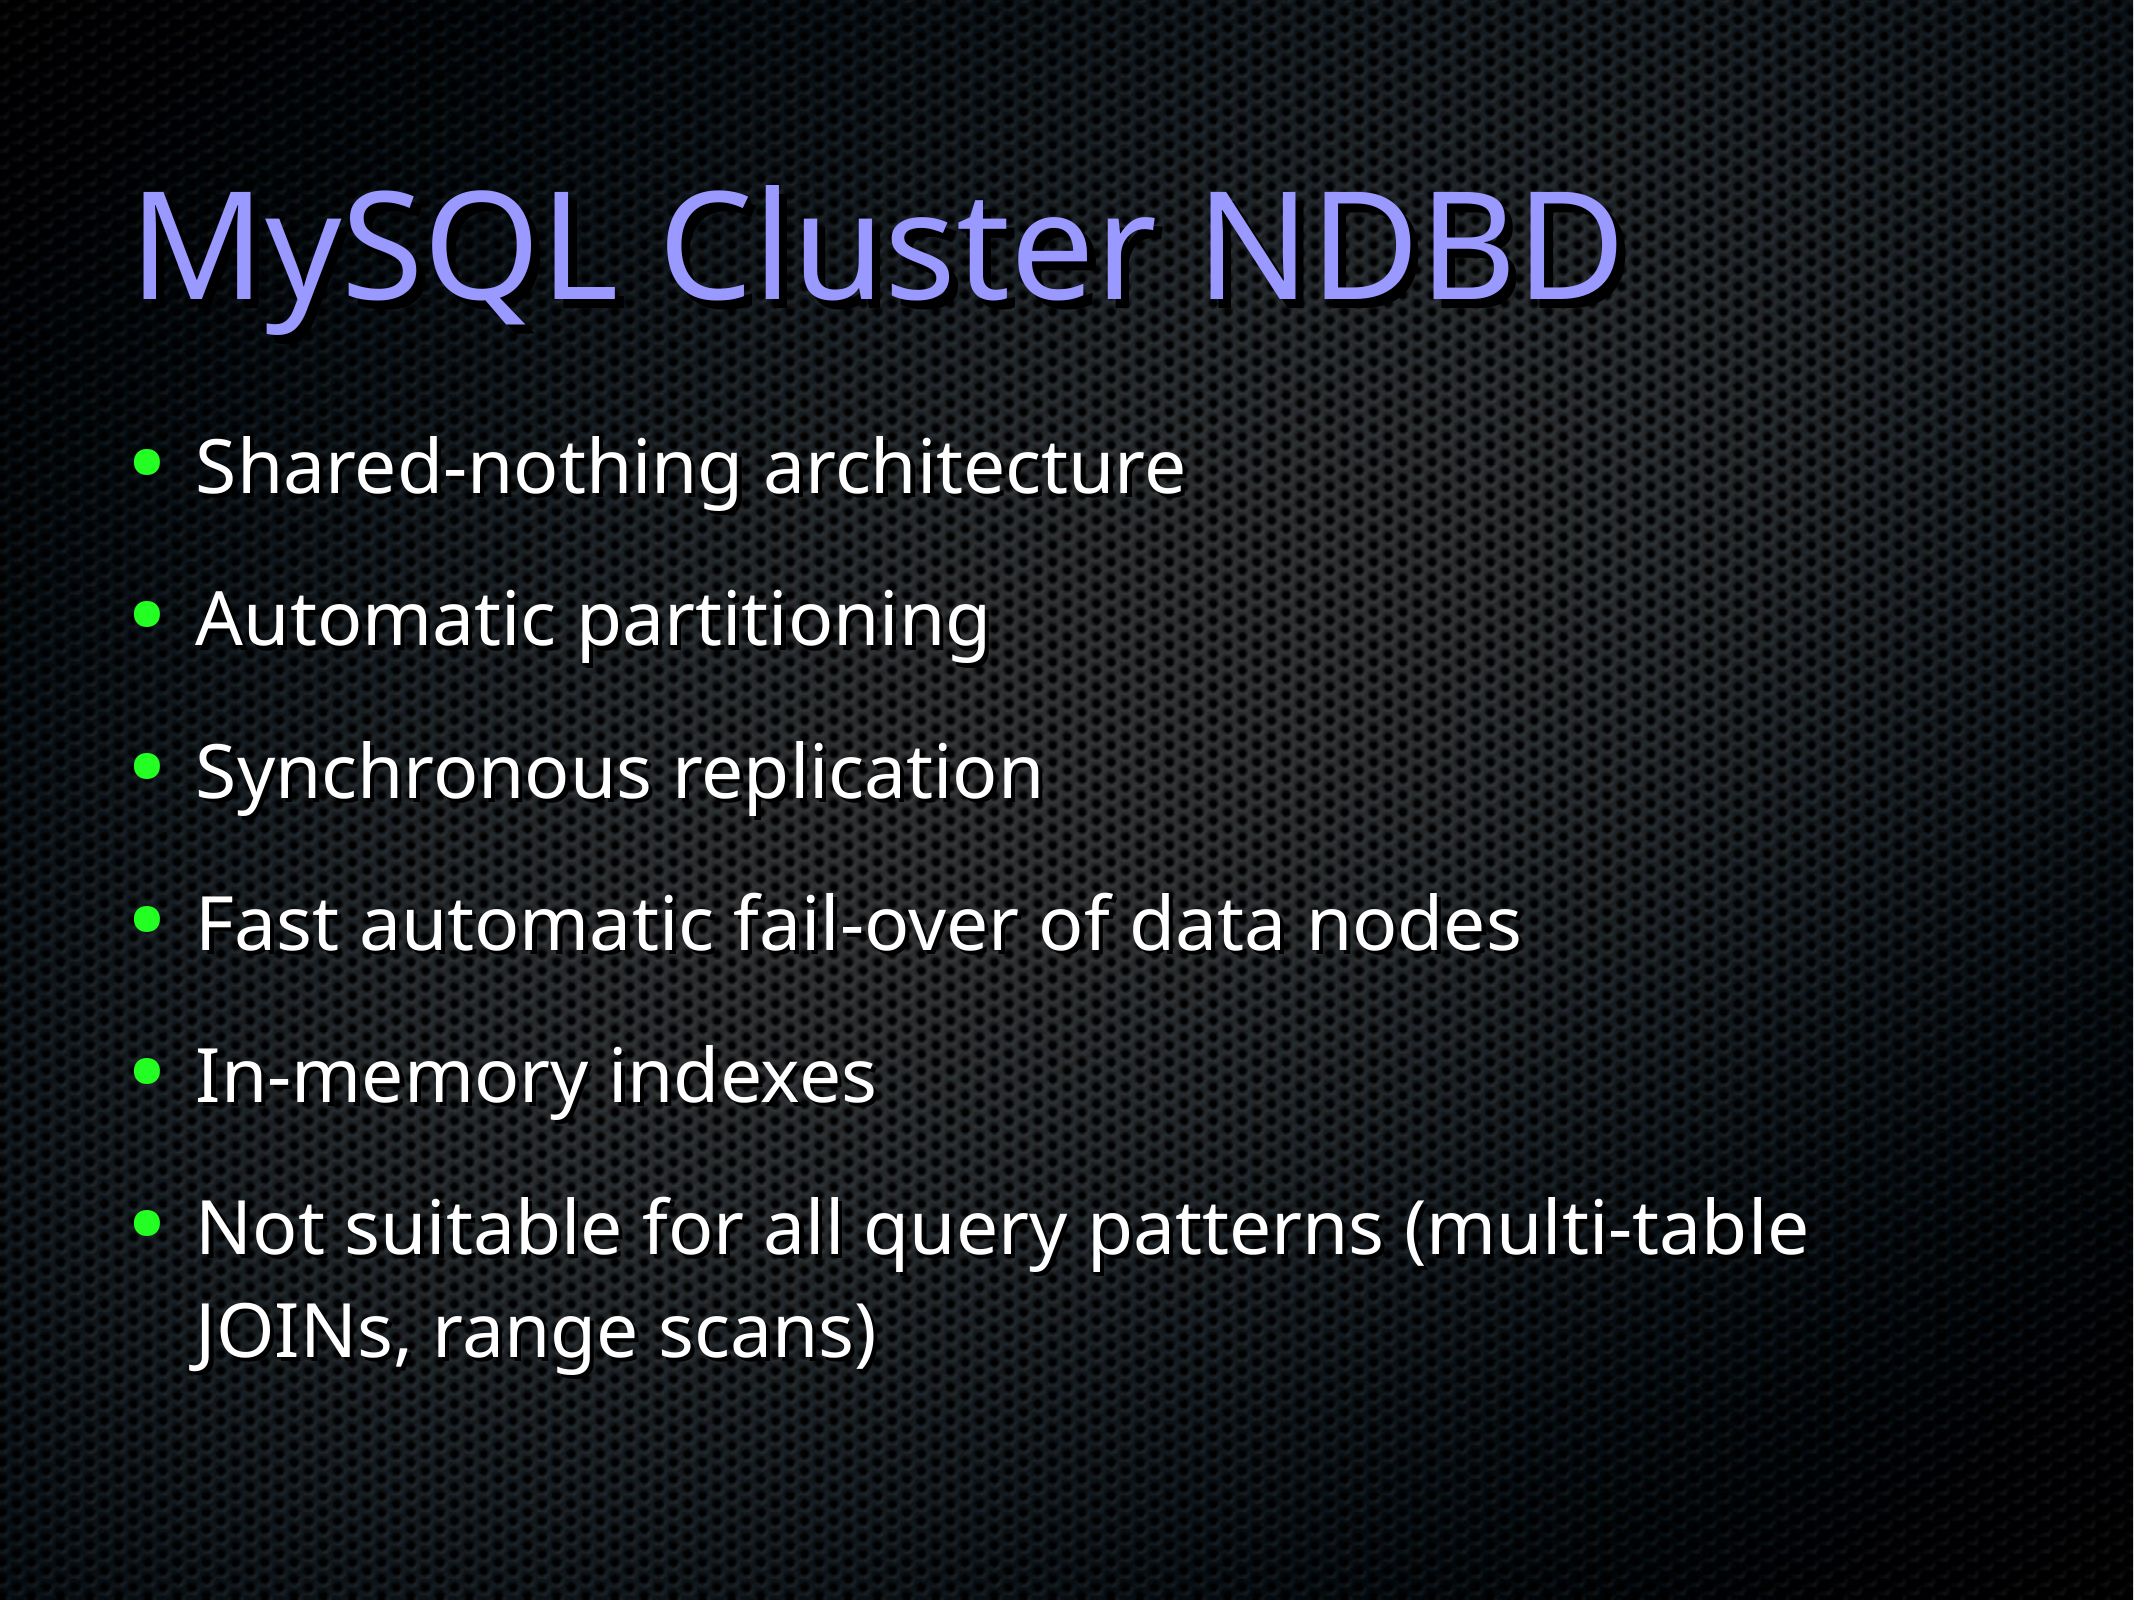

# MySQL Cluster NDBD
Shared-nothing architecture
Automatic partitioning
Synchronous replication
Fast automatic fail-over of data nodes
In-memory indexes
Not suitable for all query patterns (multi-table JOINs, range scans)